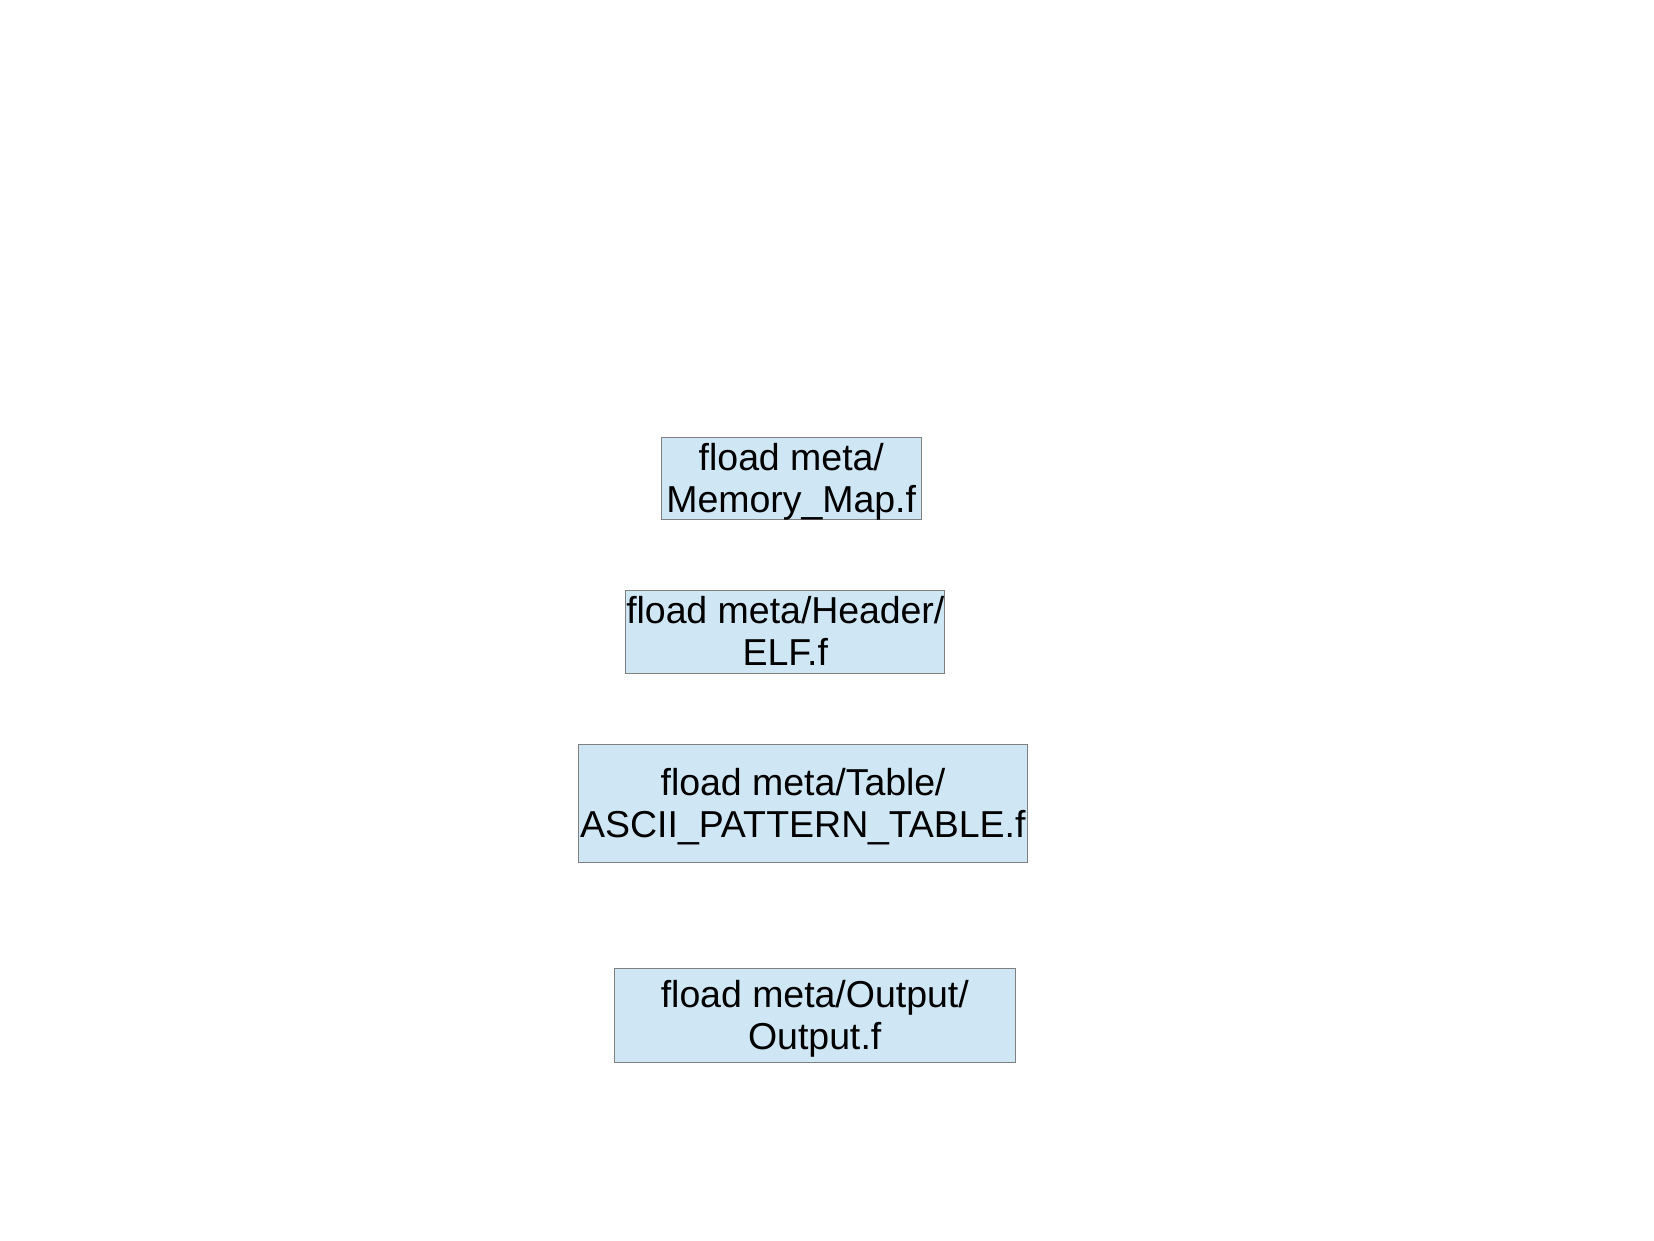

#
fload meta/
Memory_Map.f
fload meta/Header/
ELF.f
fload meta/Table/
ASCII_PATTERN_TABLE.f
fload meta/Output/
Output.f